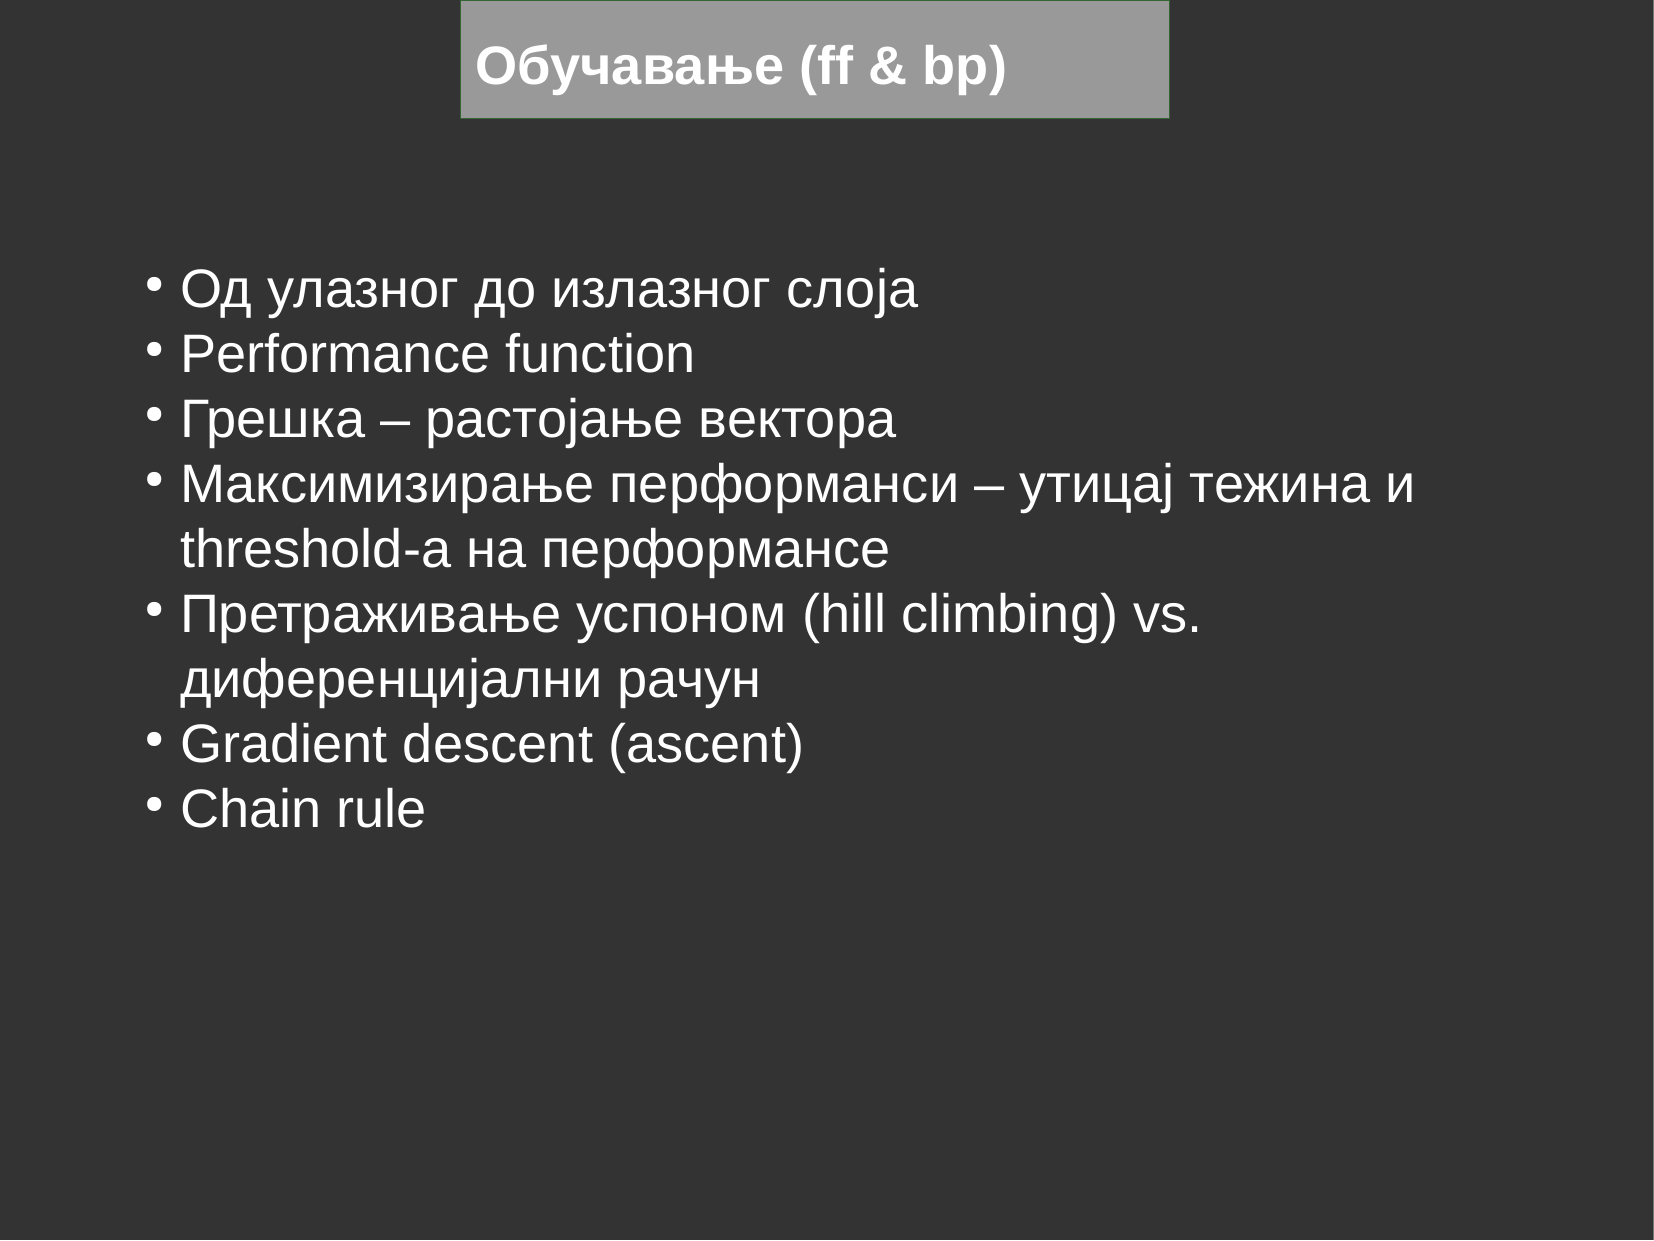

Обучавање (ff & bp)
Од улазног до излазног слоја
Performance function
Грешка – растојање вектора
Максимизирање перформанси – утицај тежина и threshold-а на перформансе
Претраживање успоном (hill climbing) vs. диференцијални рачун
Gradient descent (ascent)
Chain rule